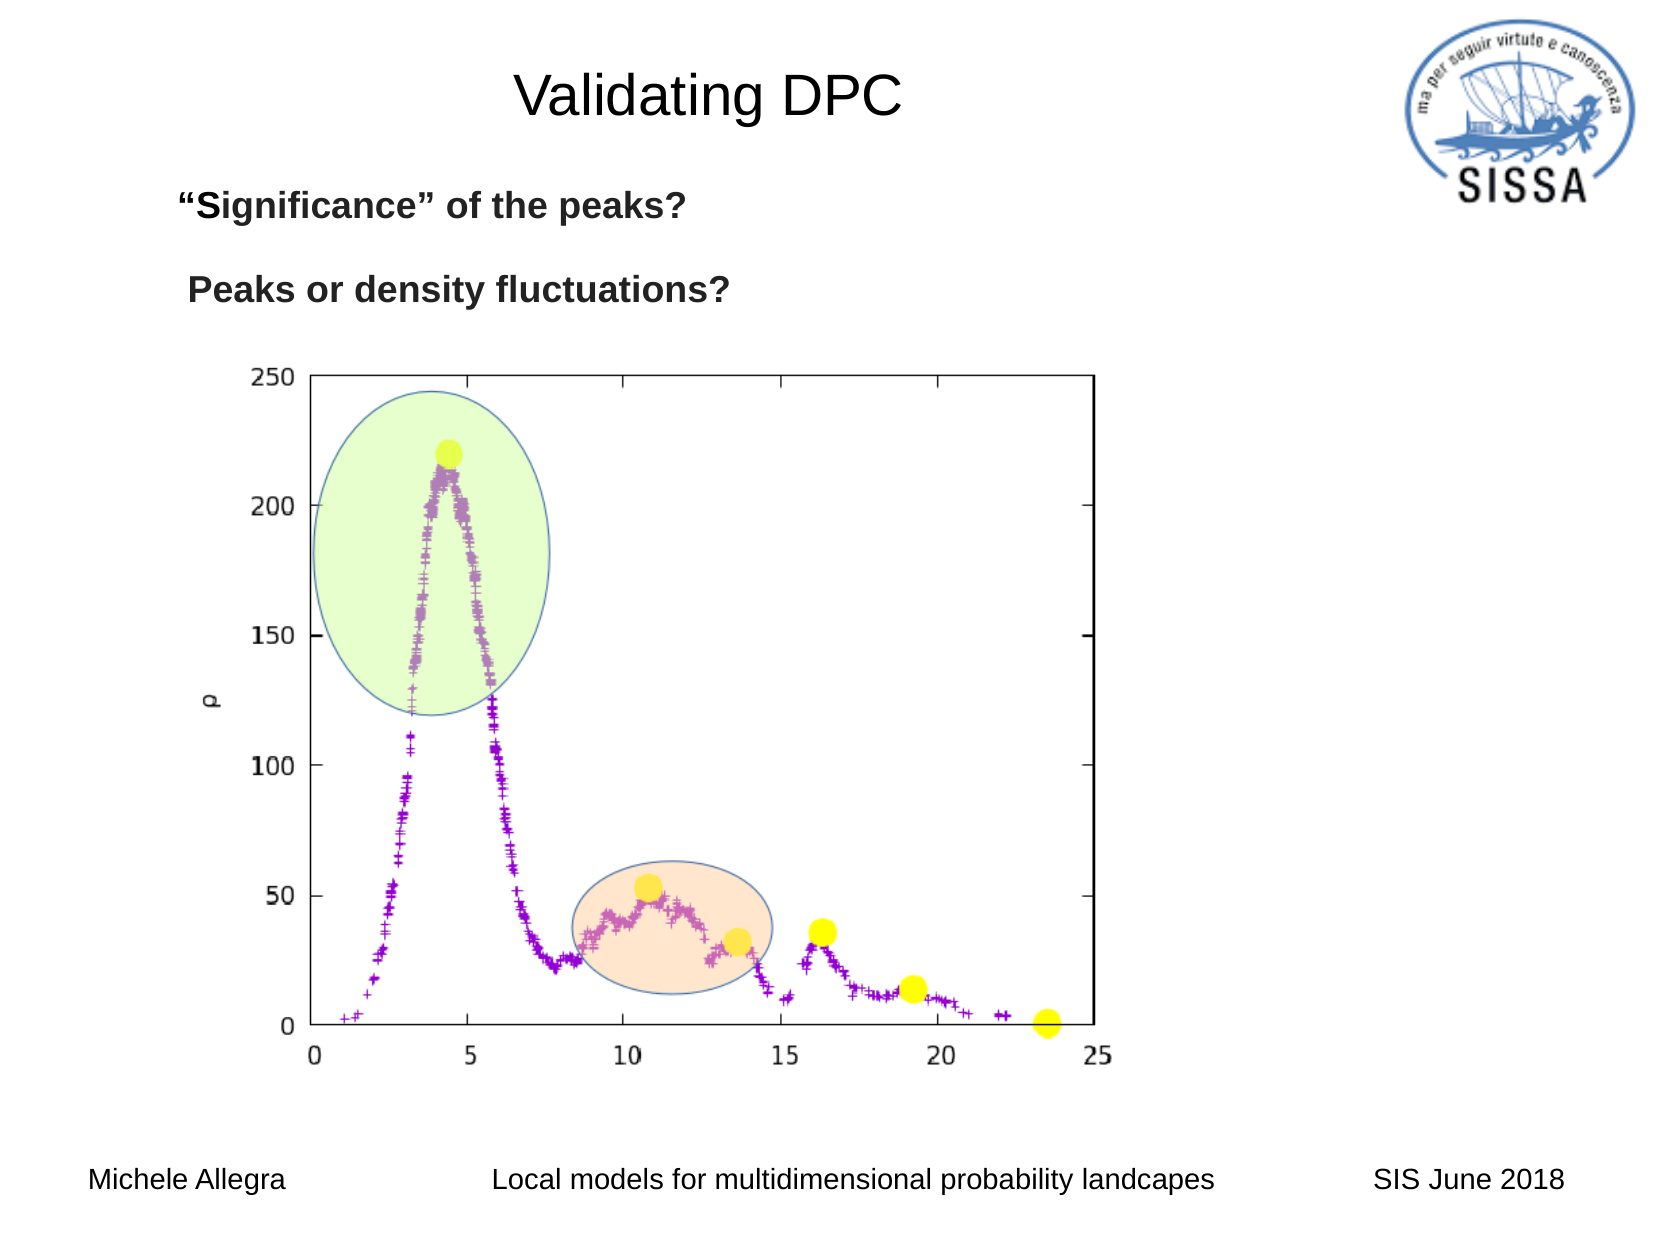

# Validating DPC
“Significance” of the peaks?
 Peaks or density fluctuations?
Michele Allegra Local models for multidimensional probability landcapes SIS June 2018